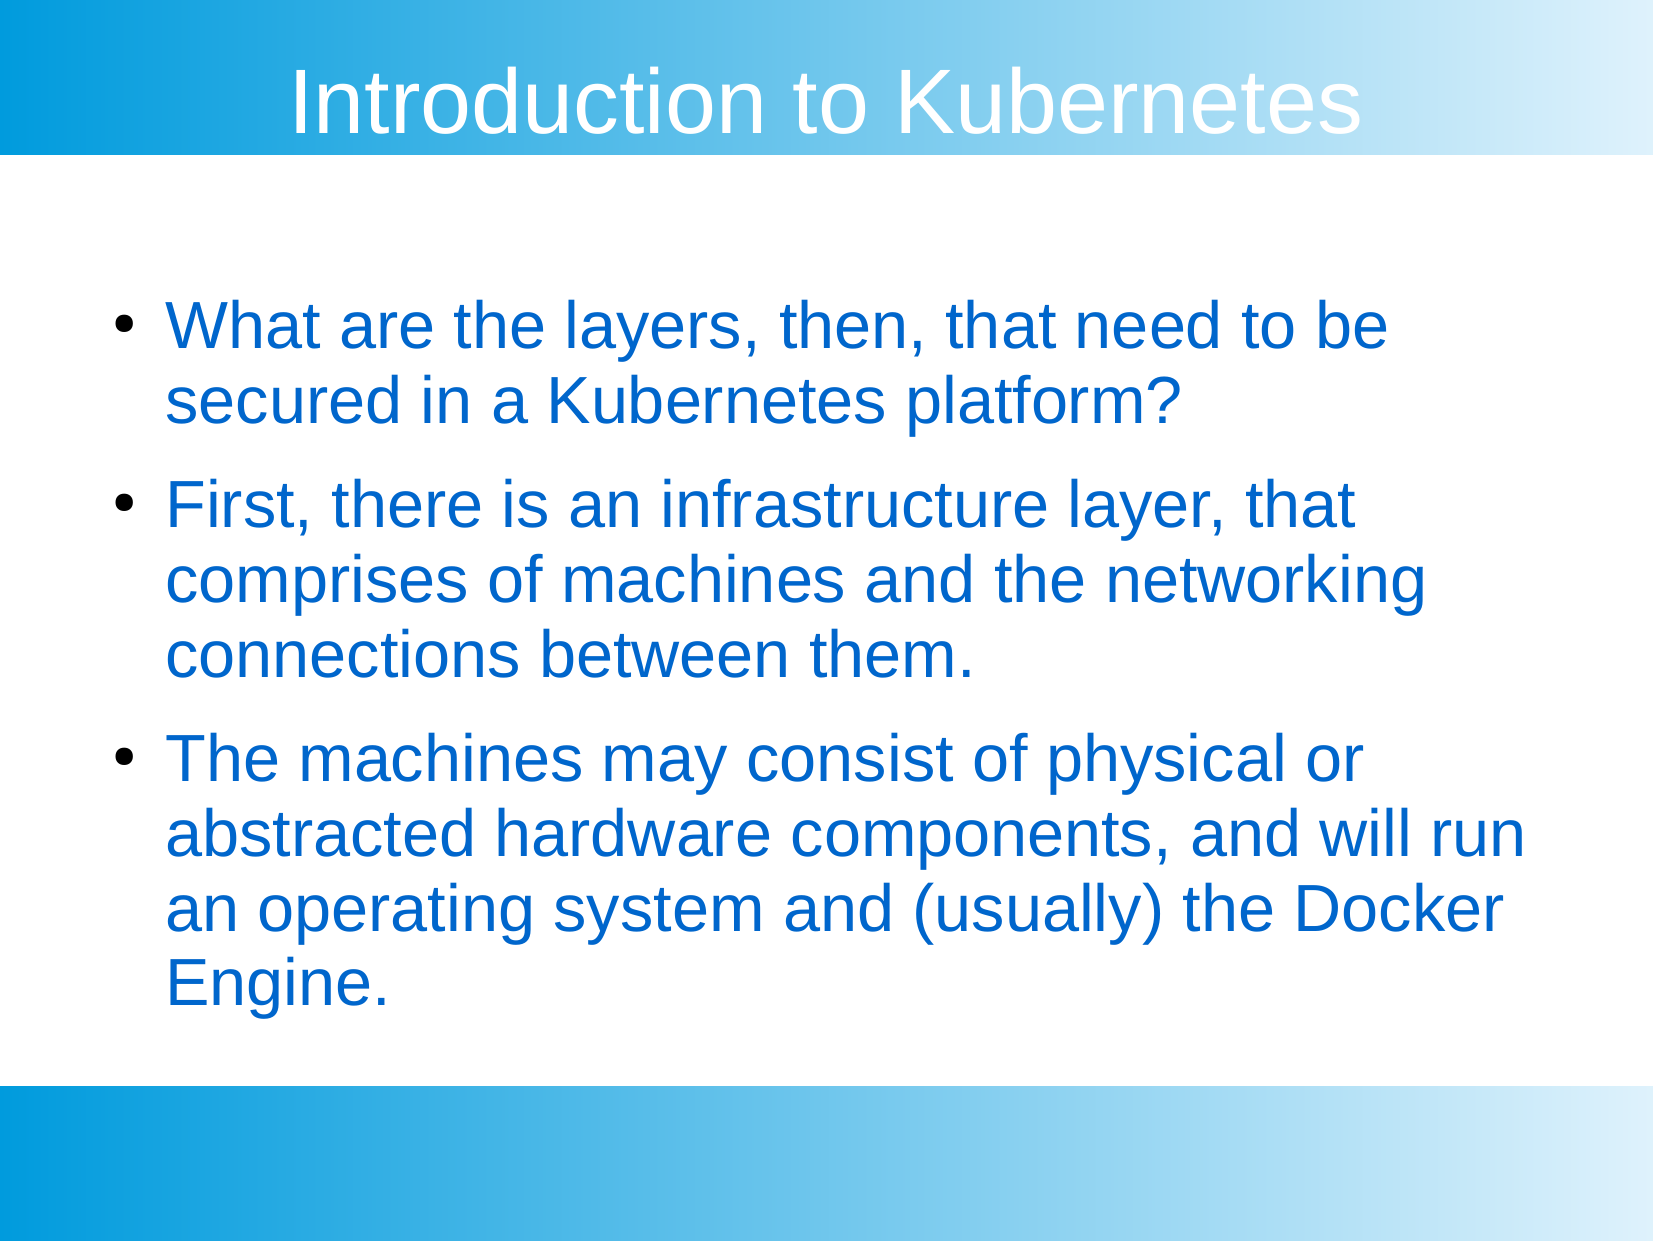

# Introduction to Kubernetes
What are the layers, then, that need to be secured in a Kubernetes platform?
First, there is an infrastructure layer, that comprises of machines and the networking connections between them.
The machines may consist of physical or abstracted hardware components, and will run an operating system and (usually) the Docker Engine.